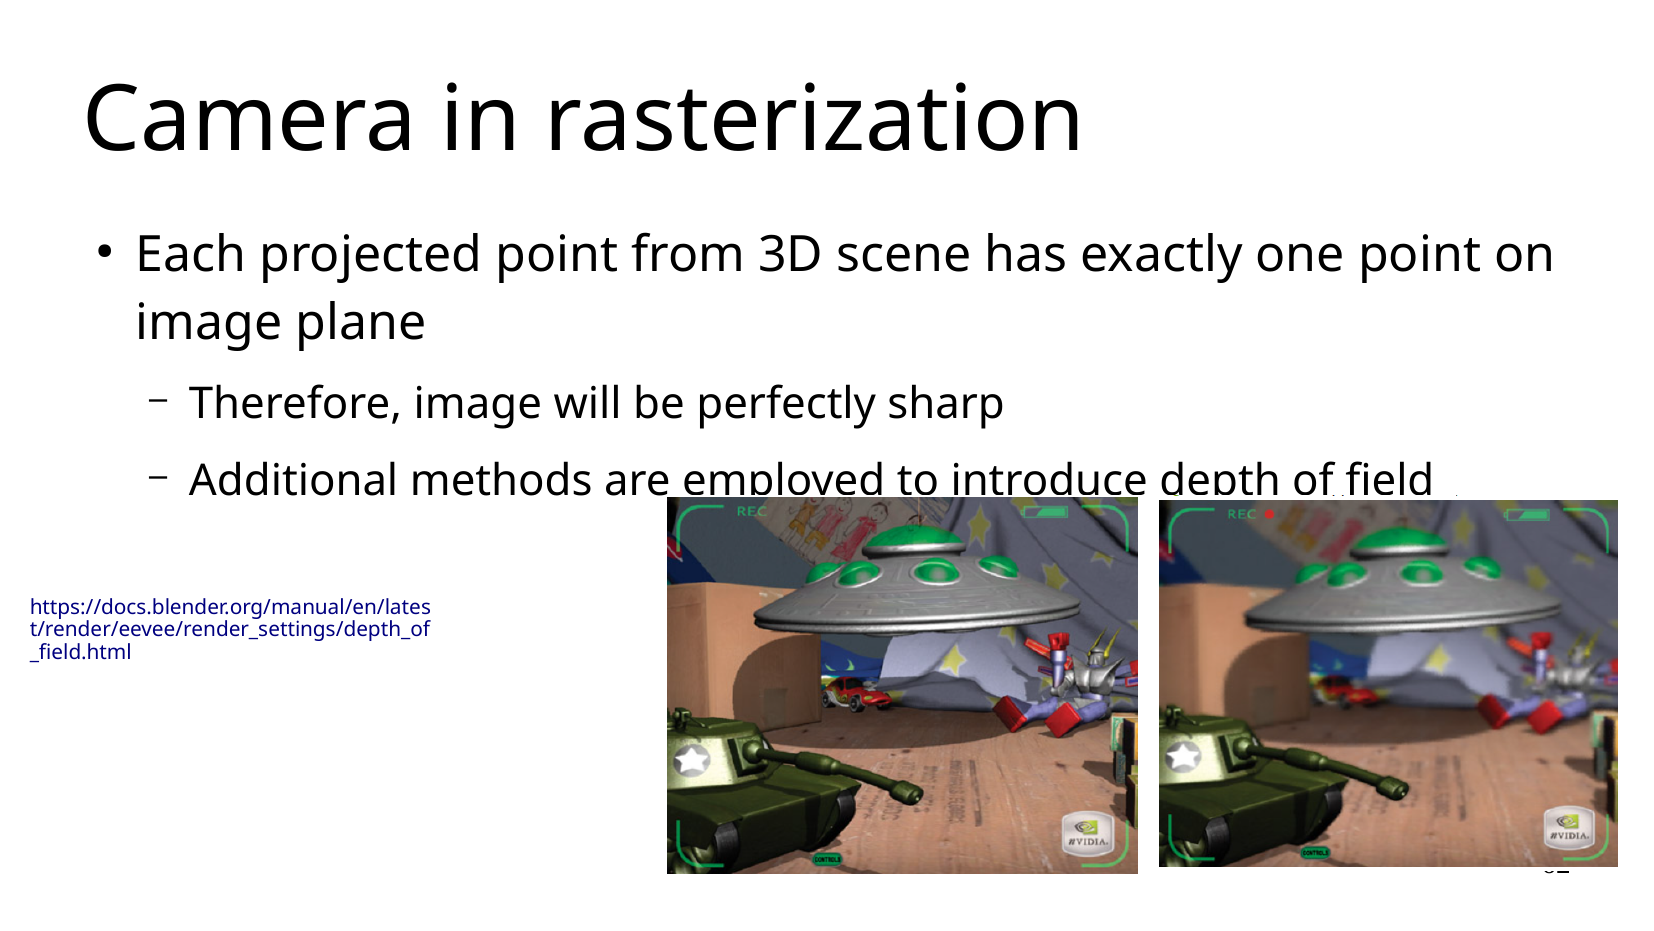

# Camera in rasterization
Each projected point from 3D scene has exactly one point on image plane
Therefore, image will be perfectly sharp
Additional methods are employed to introduce depth of field
https://docs.blender.org/manual/en/latest/render/eevee/render_settings/depth_of_field.html
62